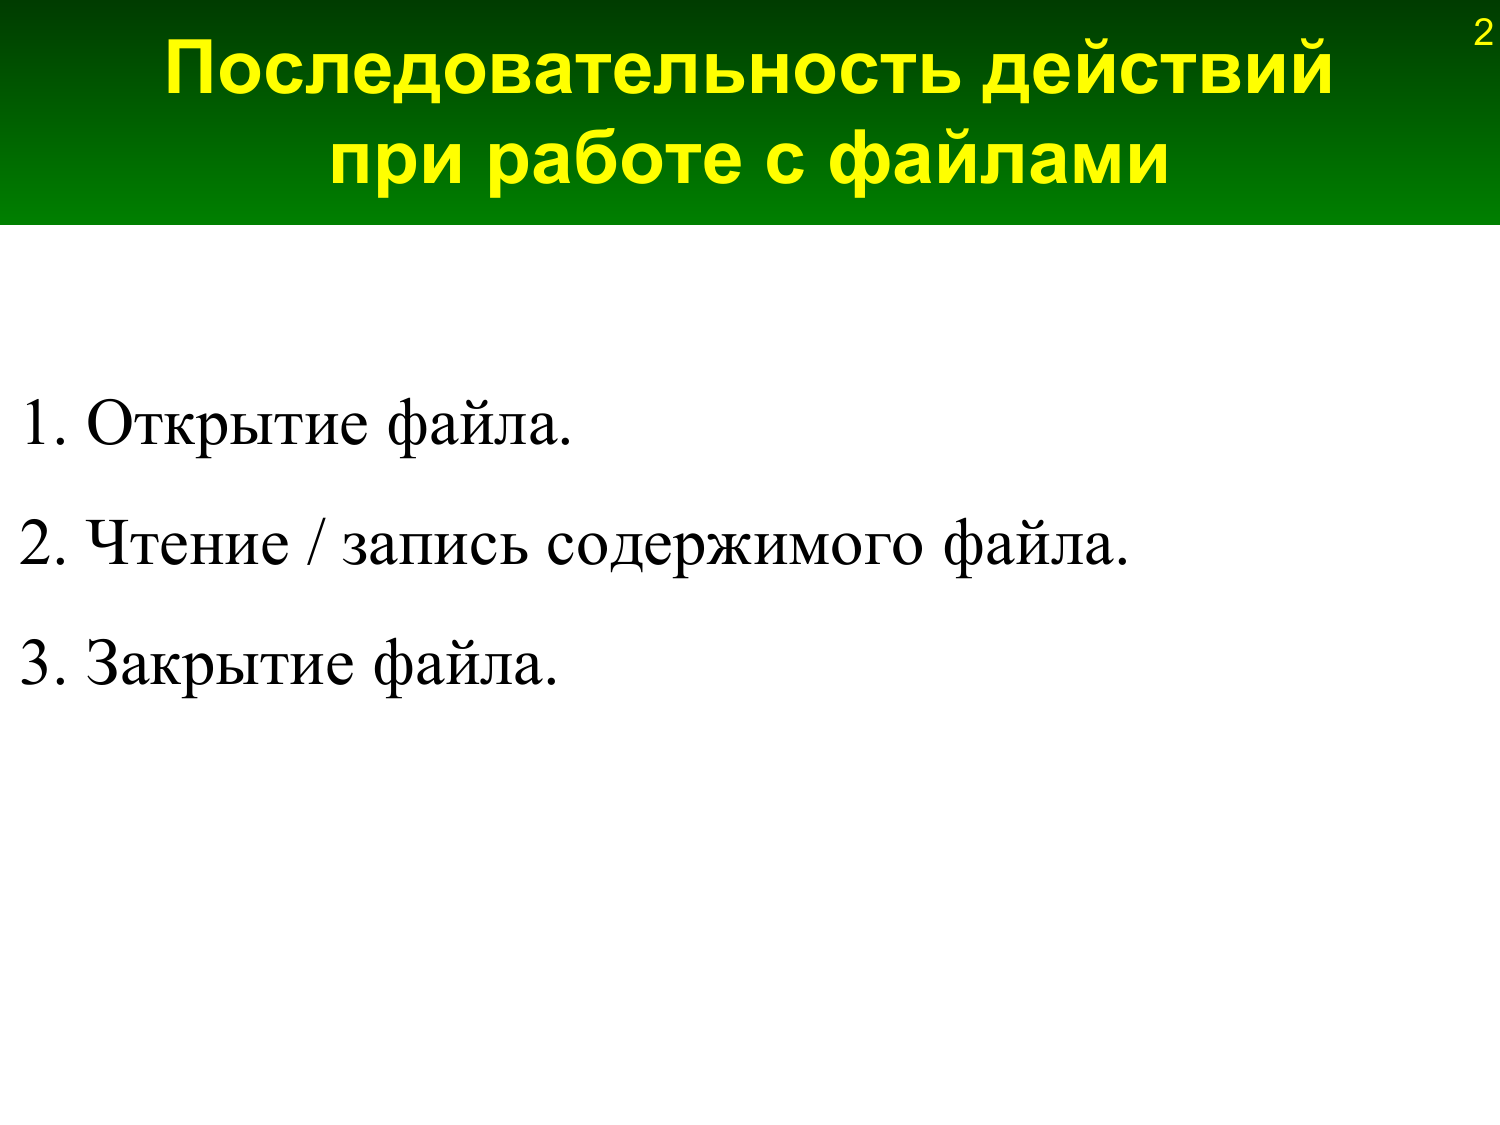

# Последовательность действий при работе с файлами
 Открытие файла.
 Чтение / запись содержимого файла.
 Закрытие файла.